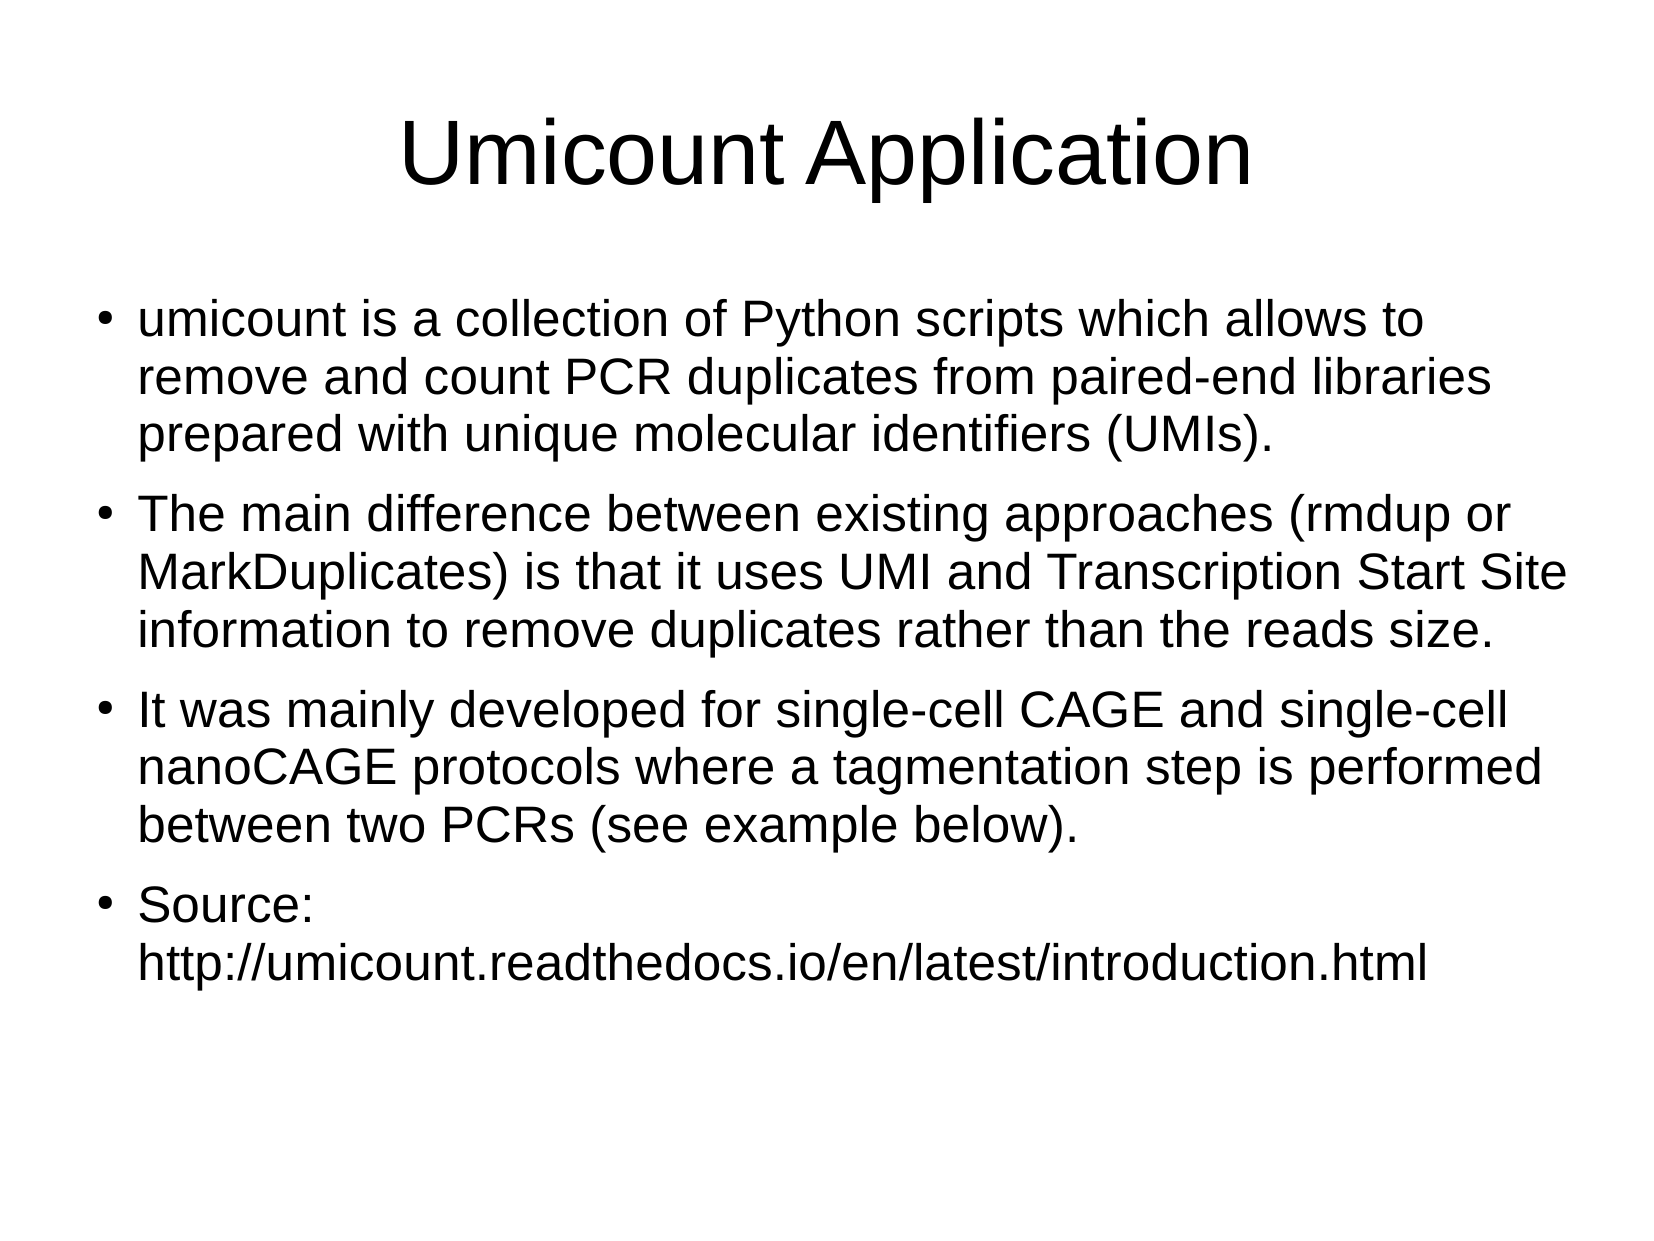

# Umicount Application
umicount is a collection of Python scripts which allows to remove and count PCR duplicates from paired-end libraries prepared with unique molecular identifiers (UMIs).
The main difference between existing approaches (rmdup or MarkDuplicates) is that it uses UMI and Transcription Start Site information to remove duplicates rather than the reads size.
It was mainly developed for single-cell CAGE and single-cell nanoCAGE protocols where a tagmentation step is performed between two PCRs (see example below).
Source: http://umicount.readthedocs.io/en/latest/introduction.html